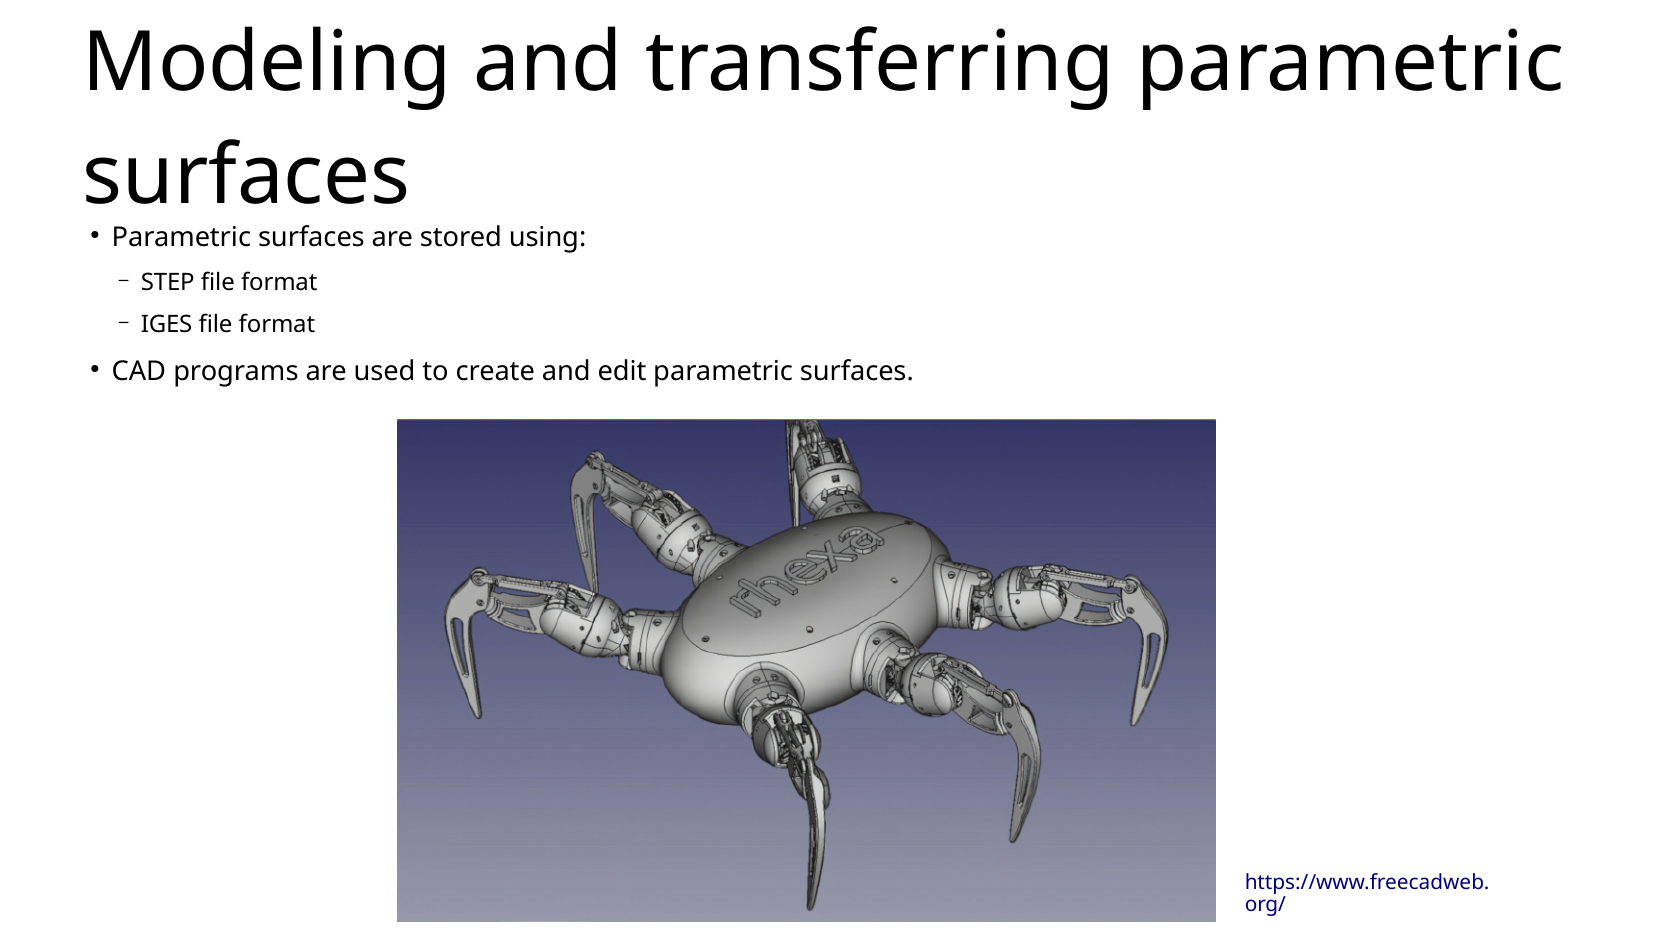

# Modeling and transferring parametric surfaces
Parametric surfaces are stored using:
STEP file format
IGES file format
CAD programs are used to create and edit parametric surfaces.
https://www.freecadweb.org/